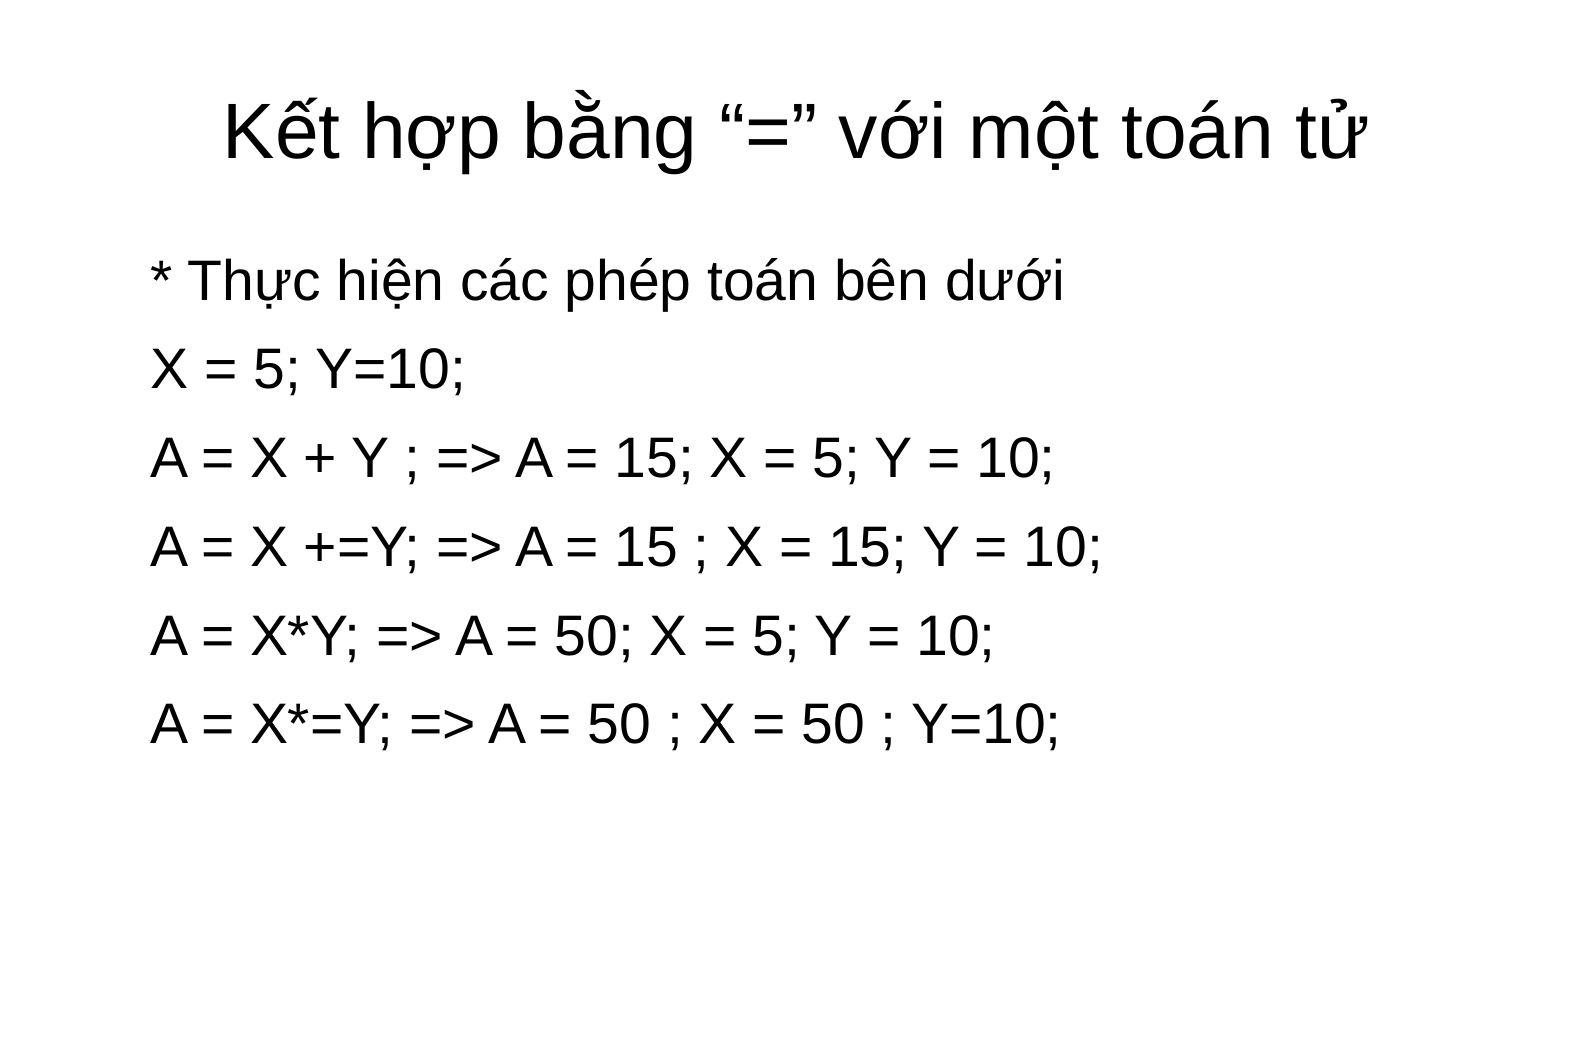

# Kết hợp bằng “=” với một toán tử
* Thực hiện các phép toán bên dưới
X = 5; Y=10;
A = X + Y ; => A = 15; X = 5; Y = 10;
A = X +=Y; => A = 15 ; X = 15; Y = 10;
A = X*Y; => A = 50; X = 5; Y = 10;
A = X*=Y; => A = 50 ; X = 50 ; Y=10;